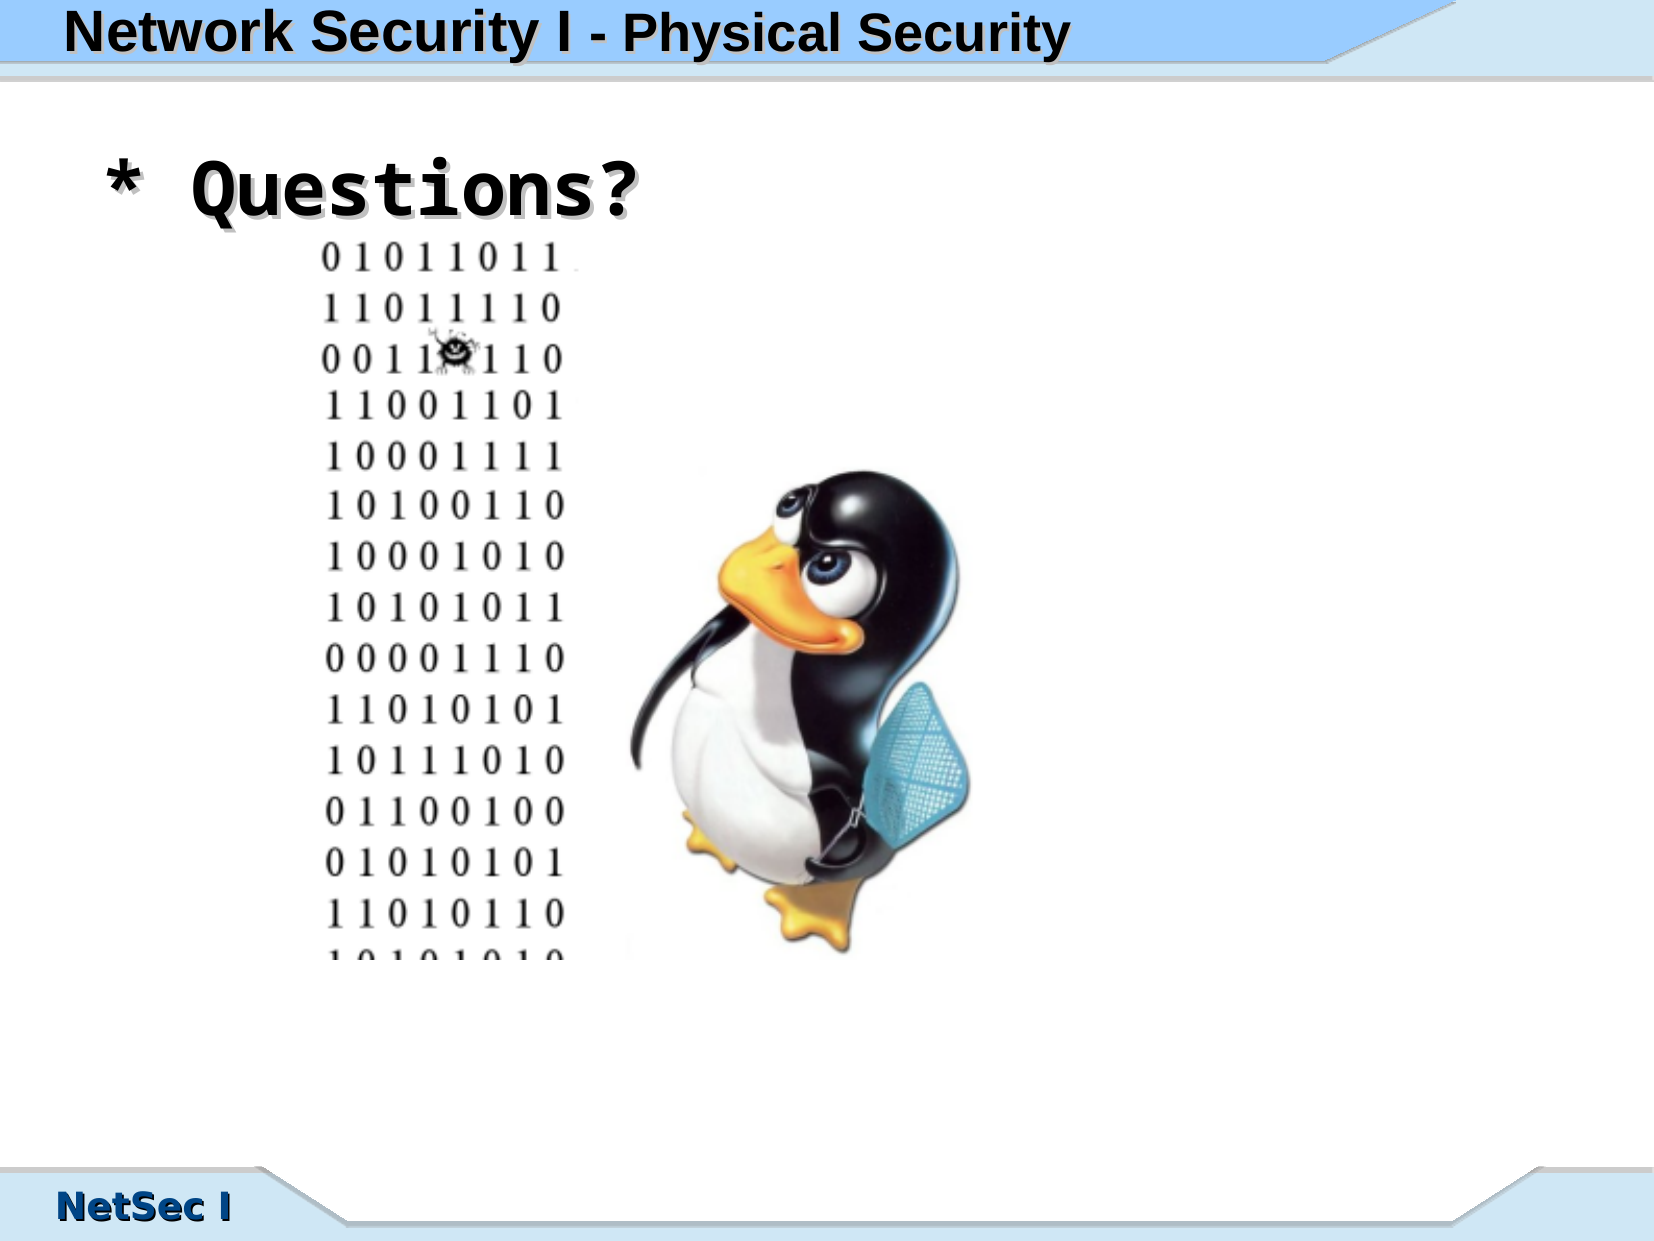

# Network Security I - Physical Security
* Questions?